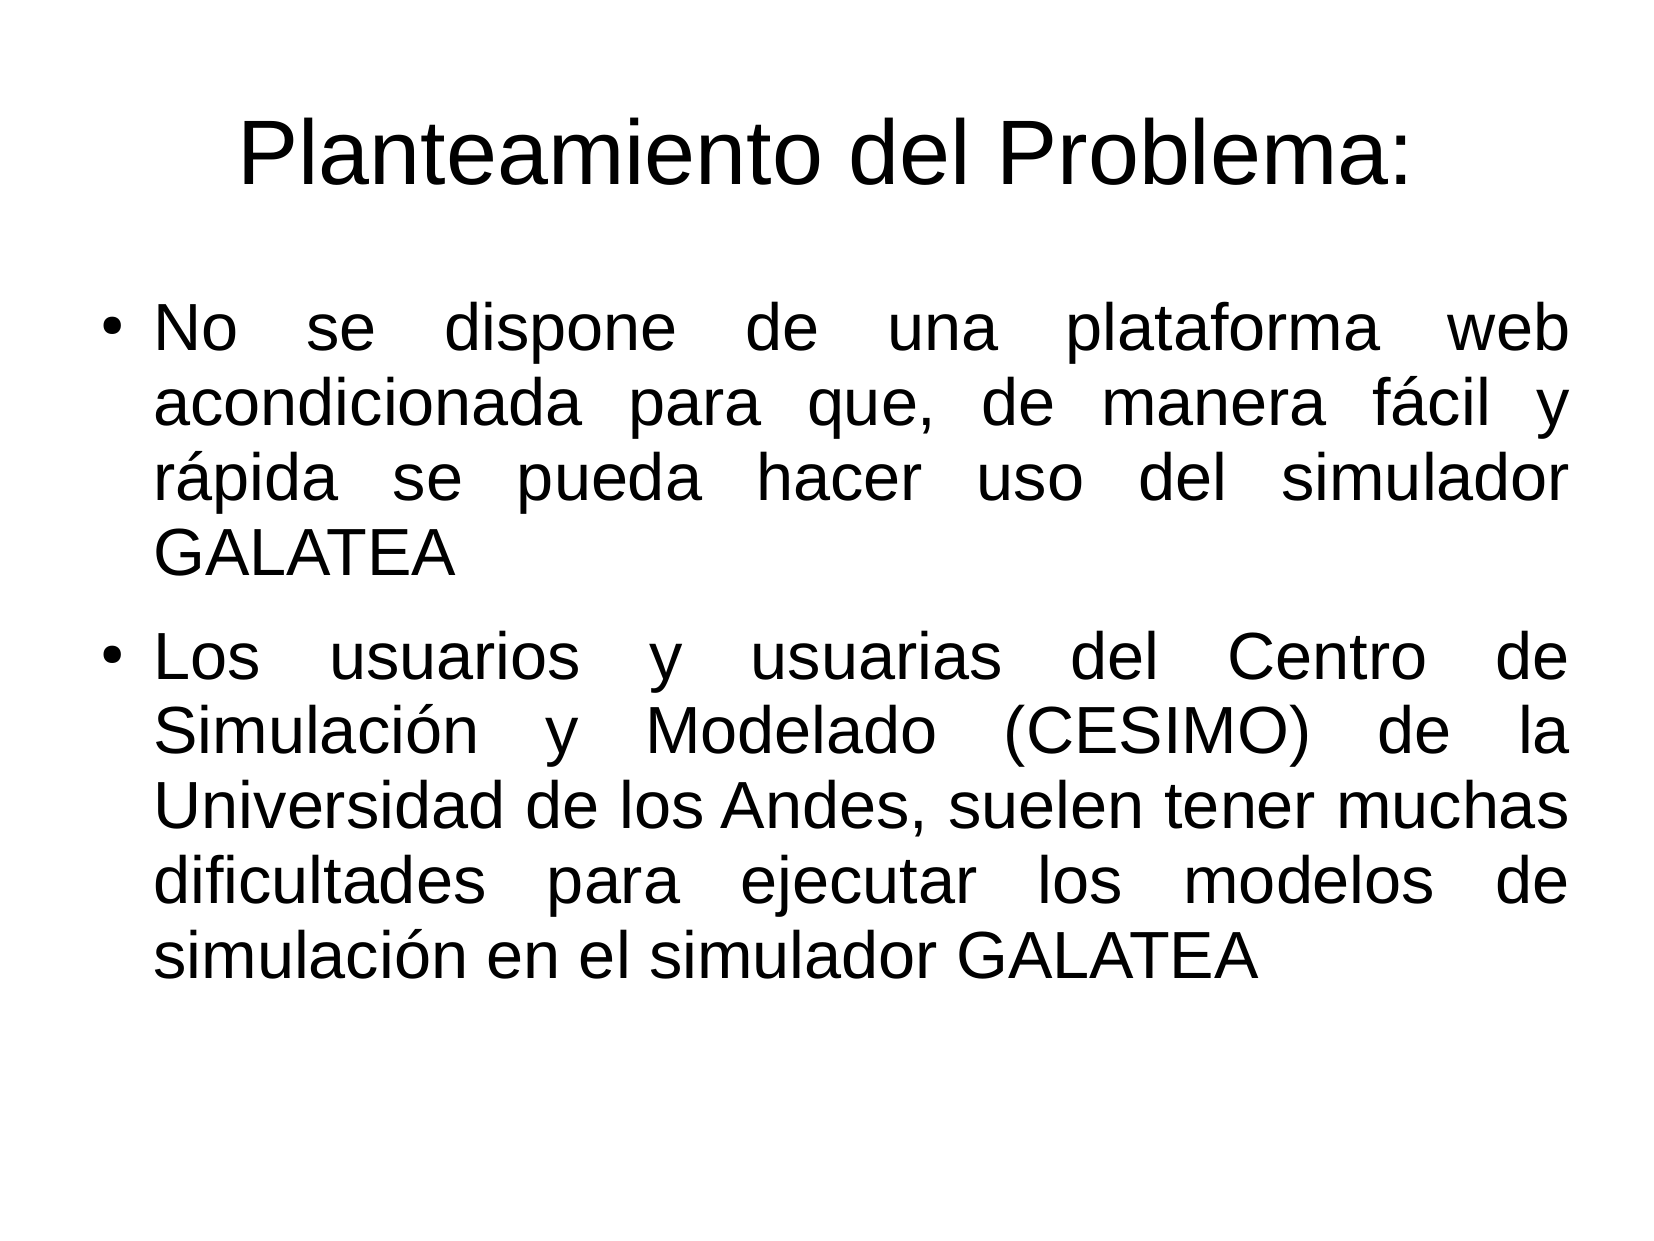

# Planteamiento del Problema:
No se dispone de una plataforma web acondicionada para que, de manera fácil y rápida se pueda hacer uso del simulador GALATEA
Los usuarios y usuarias del Centro de Simulación y Modelado (CESIMO) de la Universidad de los Andes, suelen tener muchas dificultades para ejecutar los modelos de simulación en el simulador GALATEA